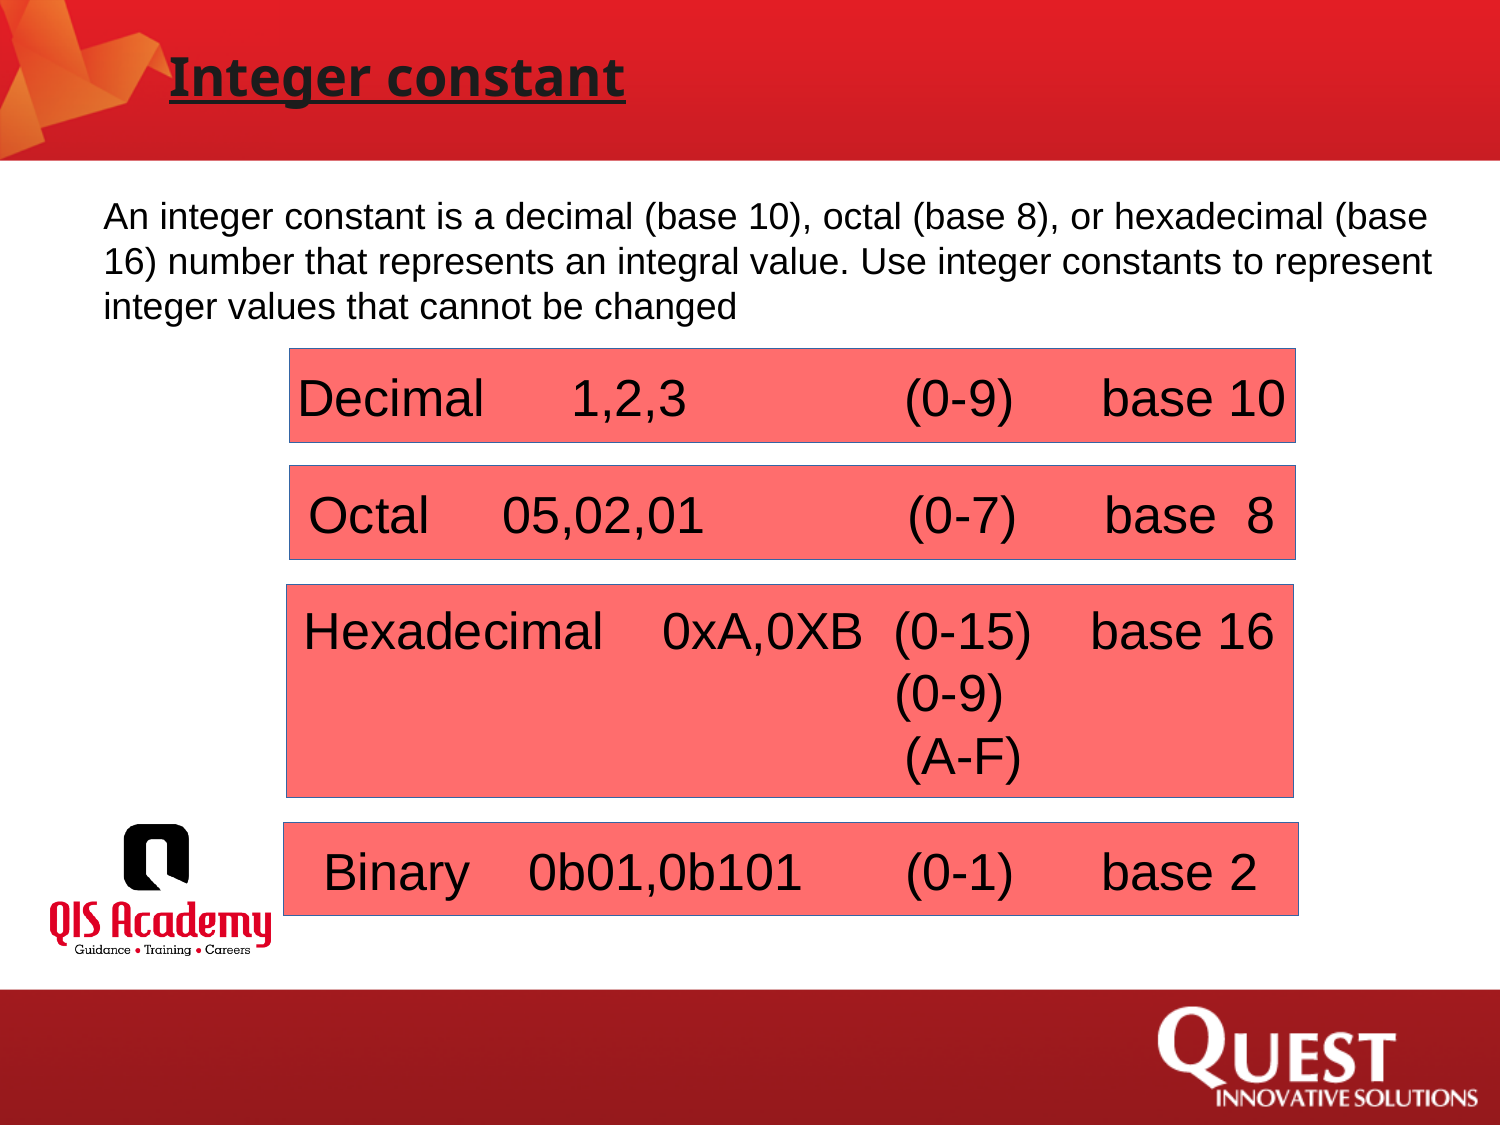

# Integer constant
An integer constant is a decimal (base 10), octal (base 8), or hexadecimal (base 16) number that represents an integral value. Use integer constants to represent integer values that cannot be changed
Decimal 1,2,3 (0-9) base 10
Octal 05,02,01 (0-7) base 8
Hexadecimal 0xA,0XB (0-15) base 16
 (0-9)
 (A-F)
Binary 0b01,0b101 (0-1) base 2